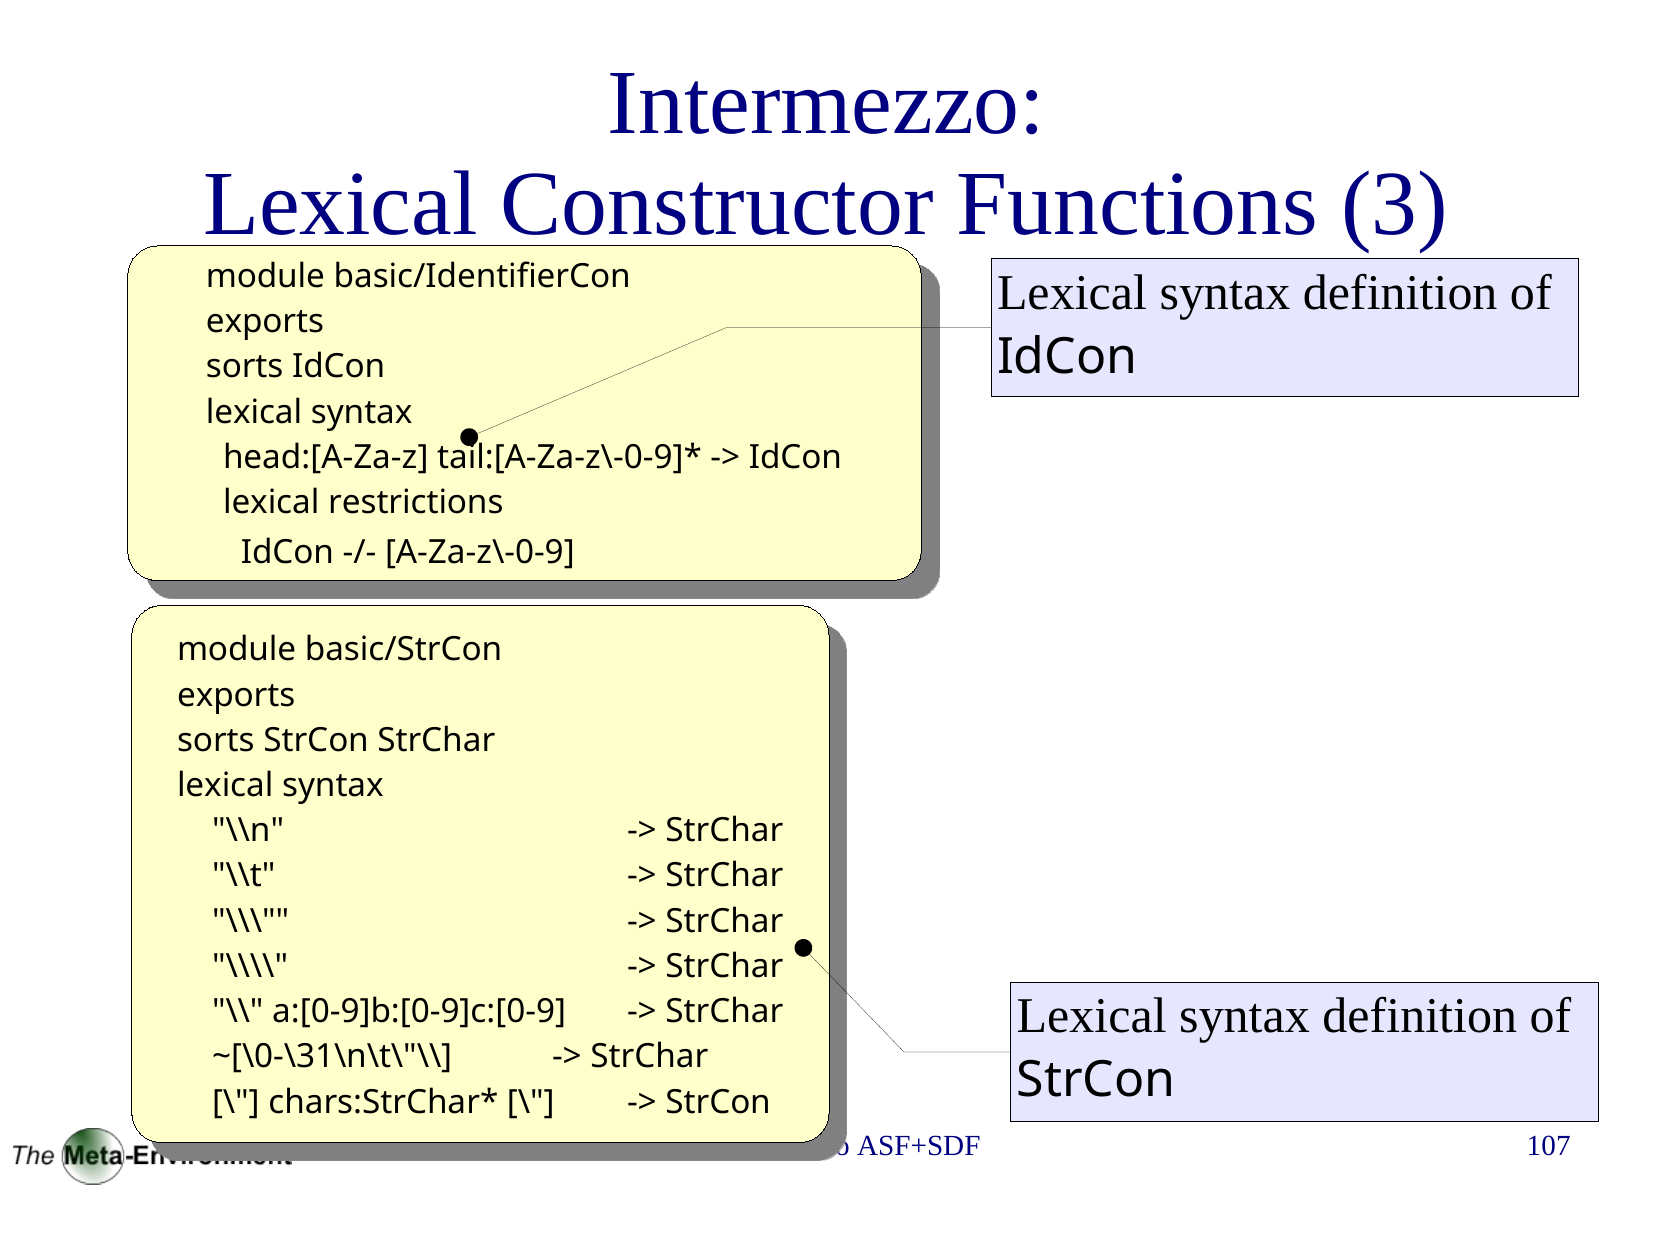

# Intermezzo: Lexical Constructor Functions (3)
module basic/IdentifierCon
exports
sorts IdCon
lexical syntax
 head:[A-Za-z] tail:[A-Za-z\-0-9]* -> IdCon
 lexical restrictions
 IdCon -/- [A-Za-z\-0-9]
module basic/StrCon
exports
sorts StrCon StrChar
lexical syntax
 "\\n"					-> StrChar
 "\\t"					-> StrChar
 "\\\""					-> StrChar
 "\\\\"					-> StrChar
 "\\" a:[0-9]b:[0-9]c:[0-9]	-> StrChar
 ~[\0-\31\n\t\"\\]		-> StrChar
 [\"] chars:StrChar* [\"]	-> StrCon
107